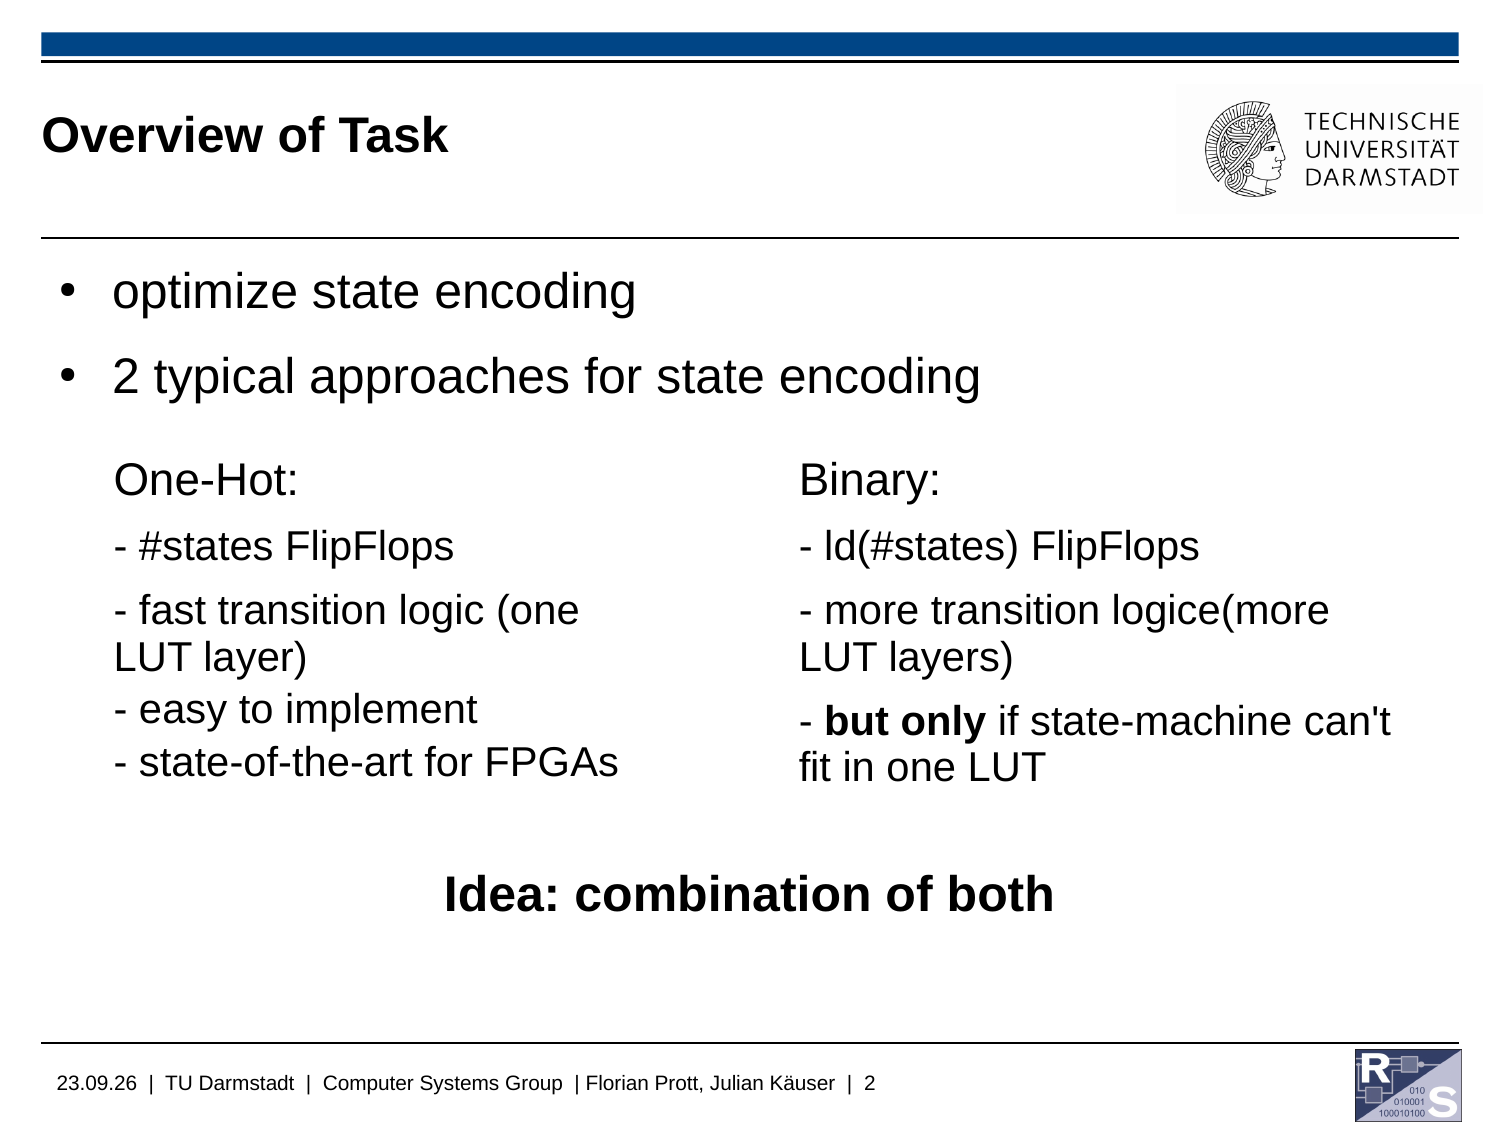

# Overview of Task
optimize state encoding
2 typical approaches for state encoding
One-Hot:
- #states FlipFlops
- fast transition logic (one LUT layer)
- easy to implement
- state-of-the-art for FPGAs
Binary:
- ld(#states) FlipFlops
- more transition logice(more LUT layers)
- but only if state-machine can't fit in one LUT
Idea: combination of both